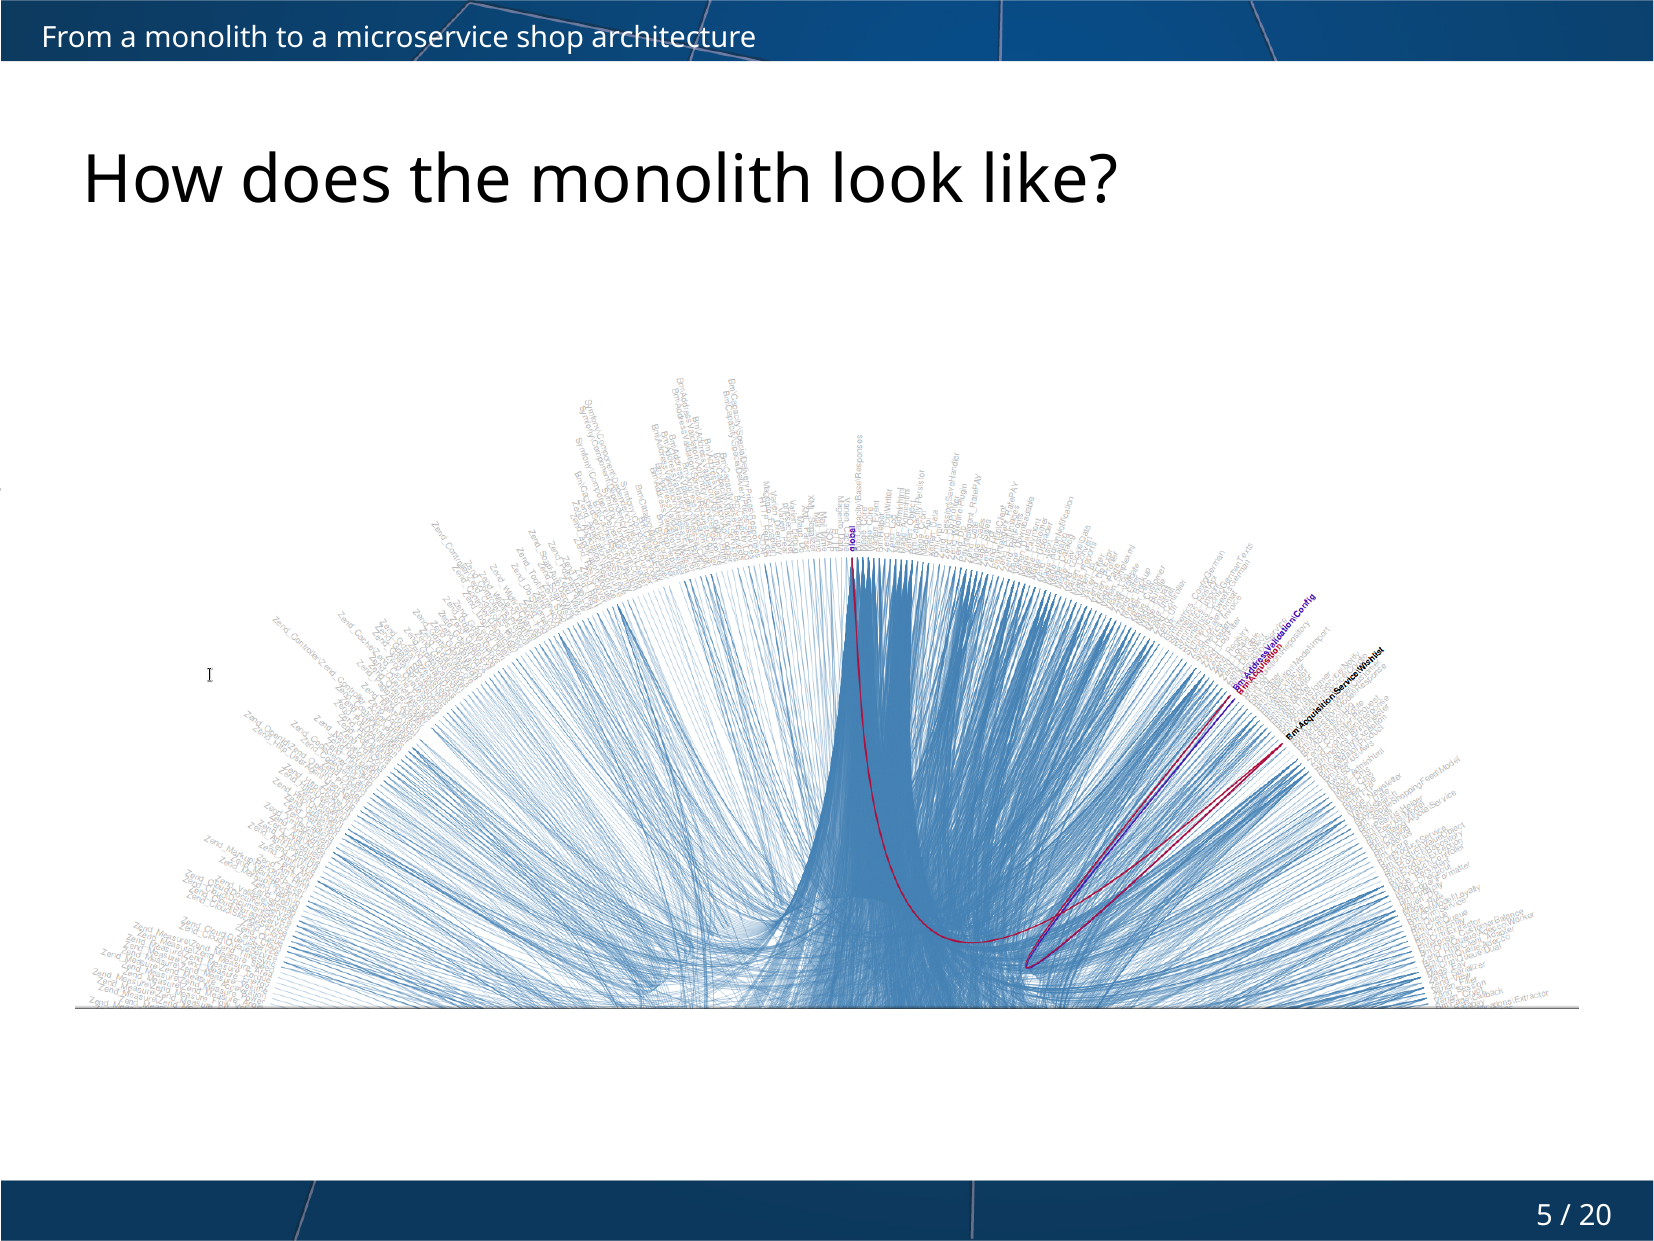

From a monolith to a microservice shop architecture
# How does the monolith look like?
5